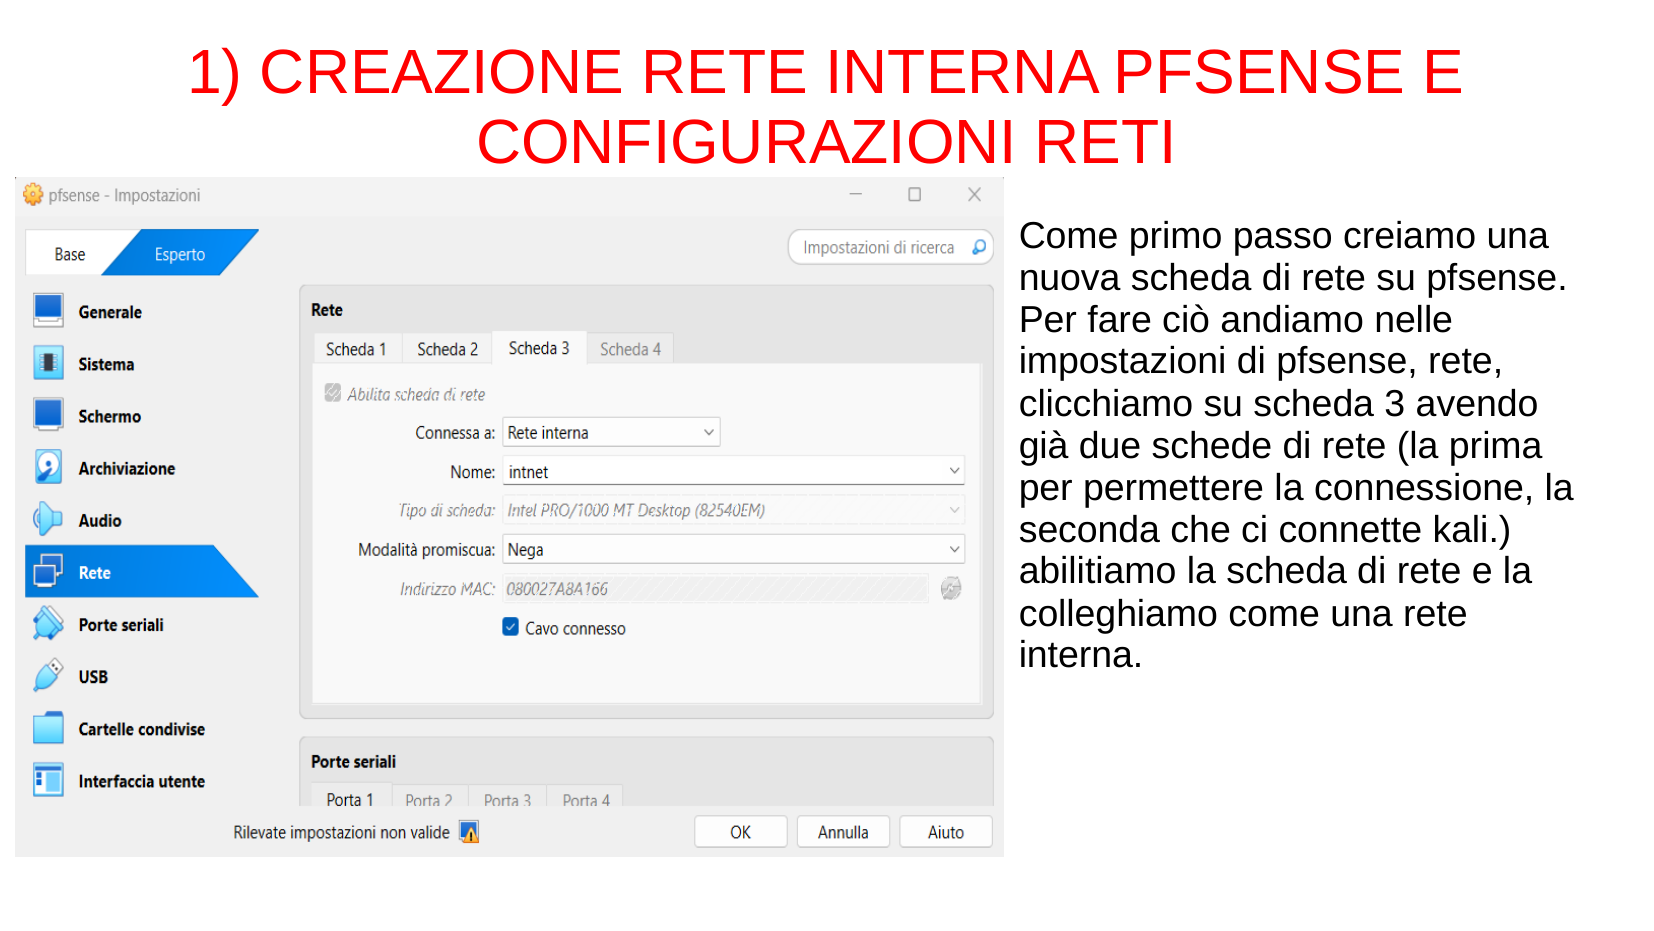

# 1) CREAZIONE RETE INTERNA PFSENSE E CONFIGURAZIONI RETI
Come primo passo creiamo una nuova scheda di rete su pfsense.
Per fare ciò andiamo nelle impostazioni di pfsense, rete, clicchiamo su scheda 3 avendo già due schede di rete (la prima per permettere la connessione, la seconda che ci connette kali.) abilitiamo la scheda di rete e la colleghiamo come una rete interna.